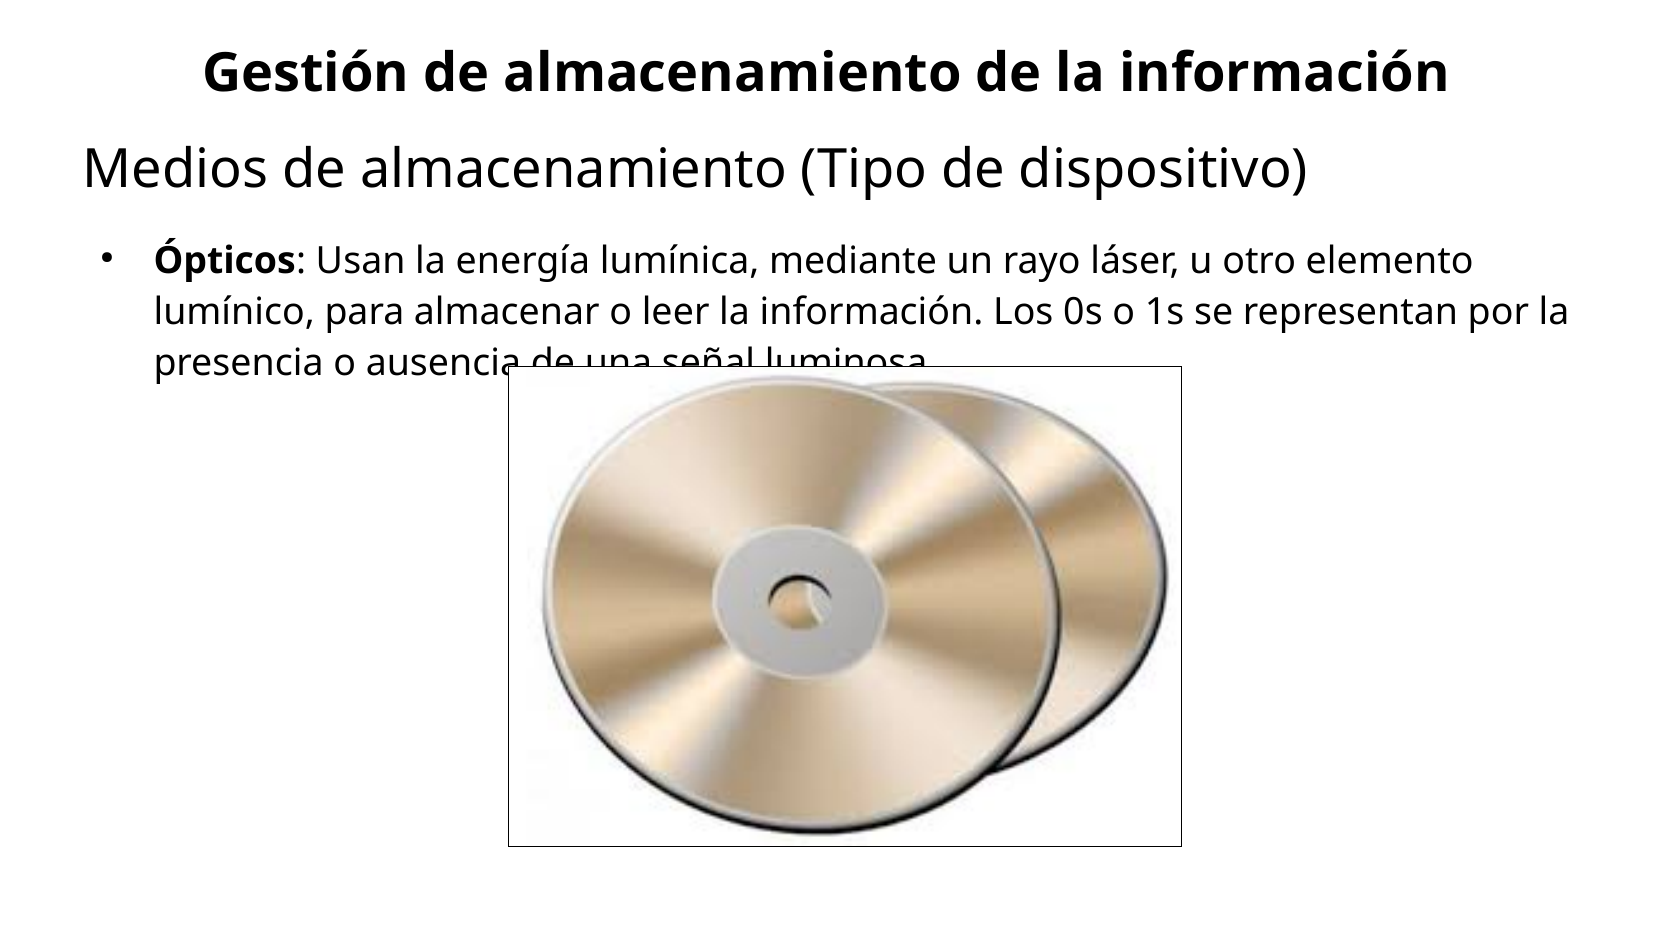

# Gestión de almacenamiento de la información
Medios de almacenamiento (Tipo de dispositivo)
Ópticos: Usan la energía lumínica, mediante un rayo láser, u otro elemento lumínico, para almacenar o leer la información. Los 0s o 1s se representan por la presencia o ausencia de una señal luminosa.